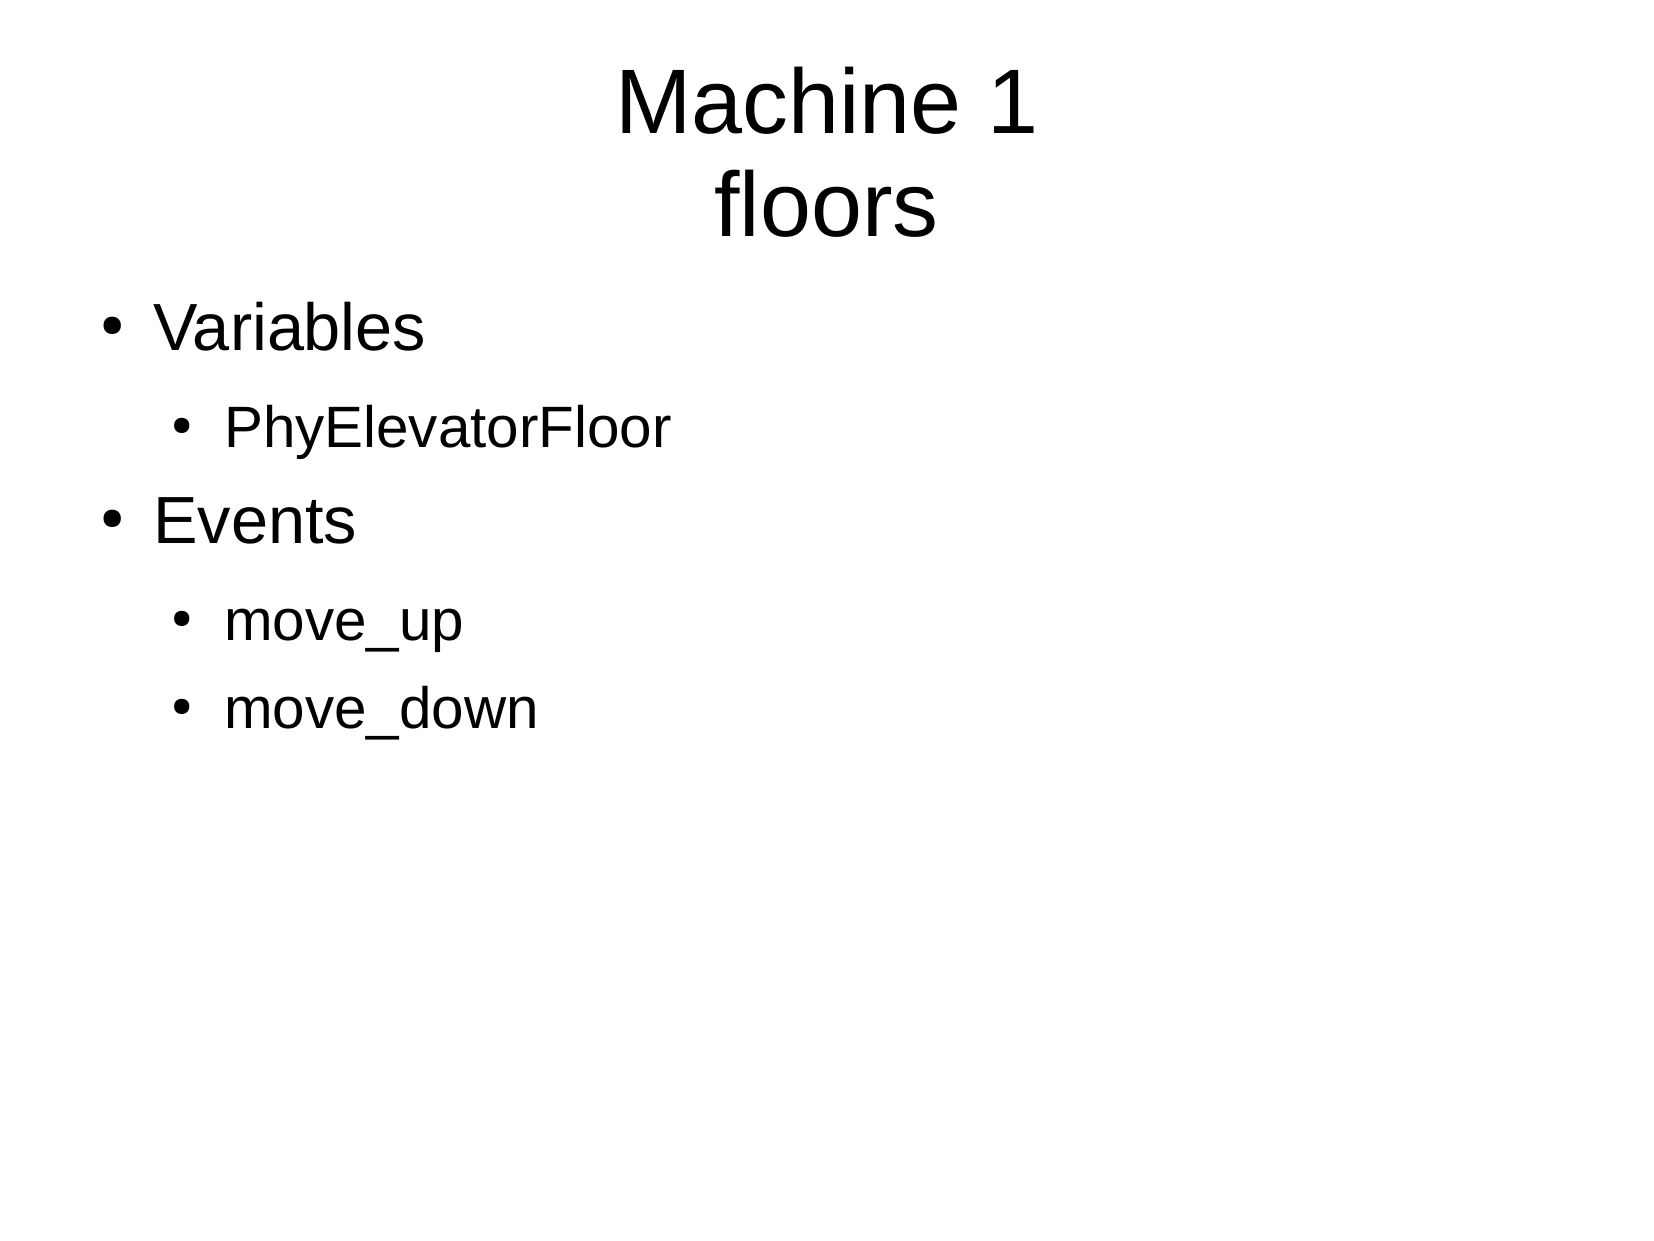

# Machine 1 floors
Variables
PhyElevatorFloor
Events
move_up
move_down